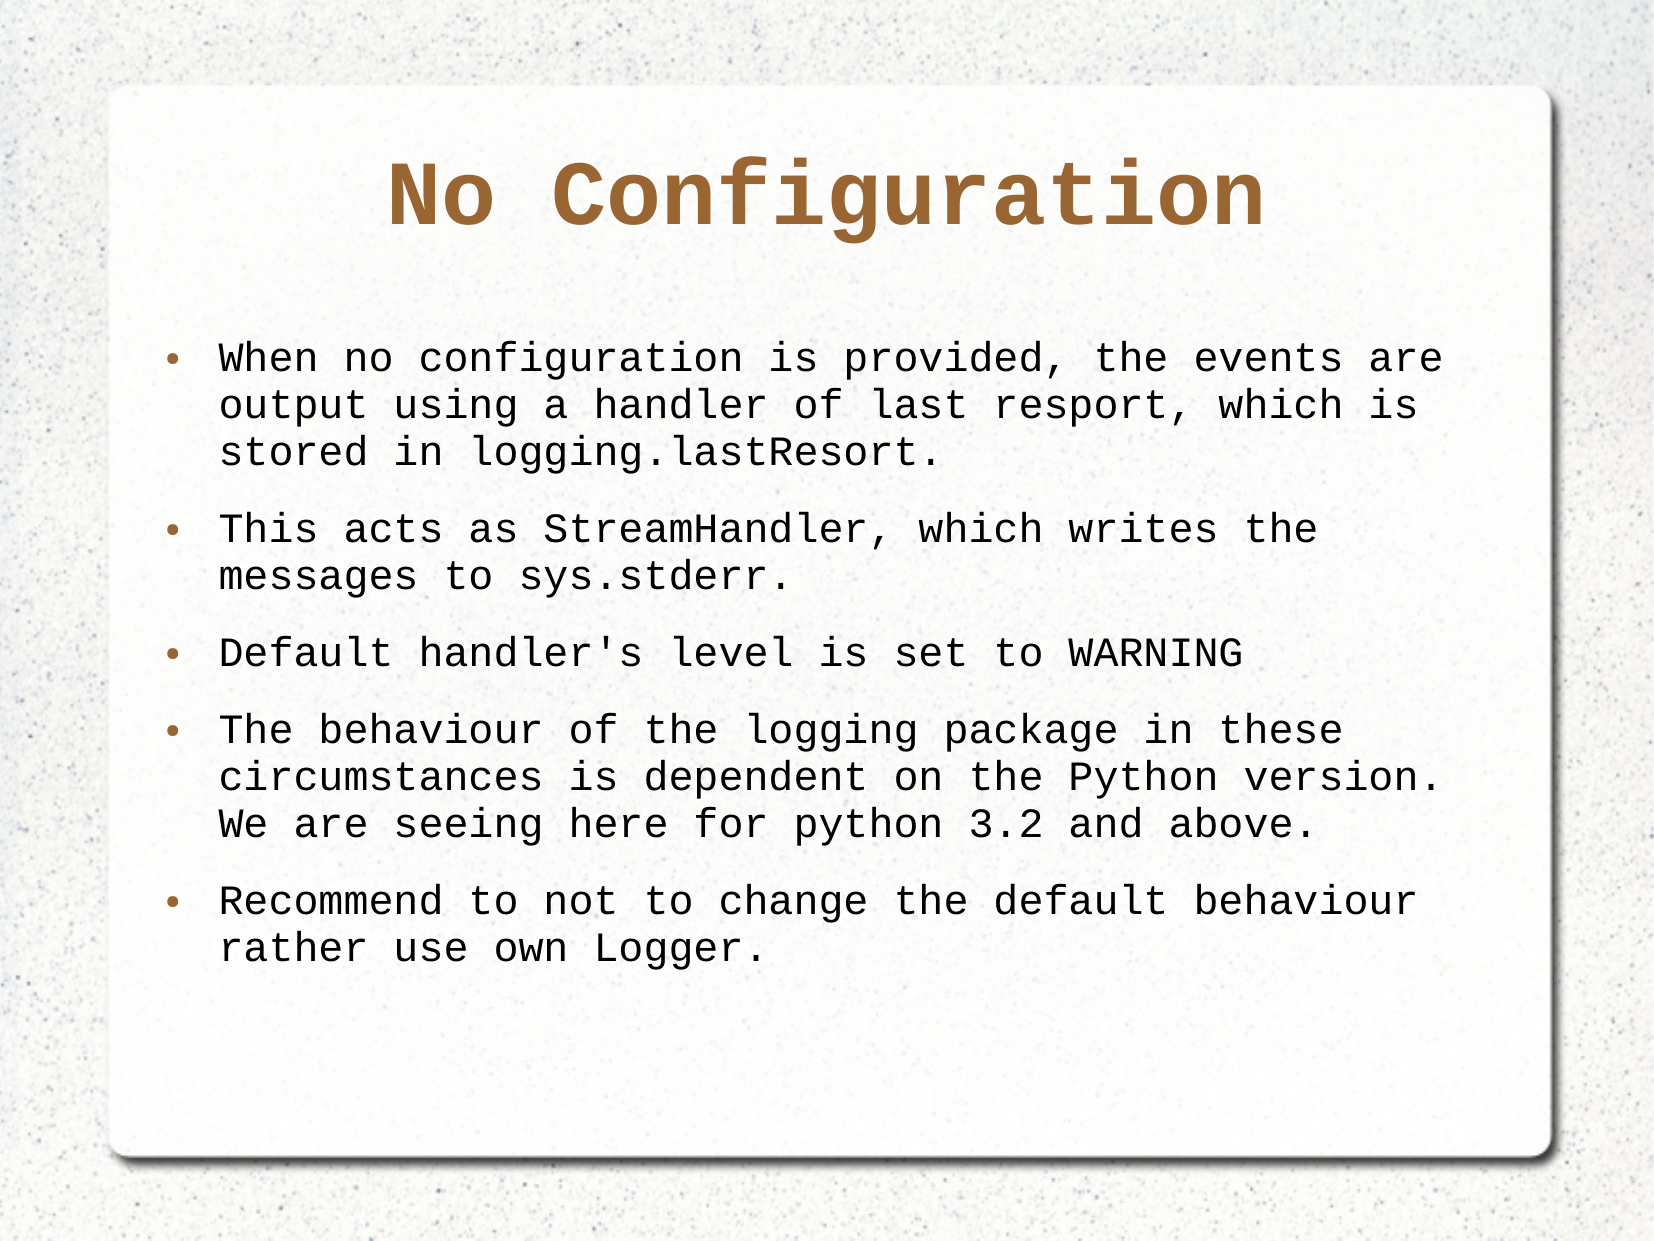

# No Configuration
When no configuration is provided, the events are output using a handler of last resport, which is stored in logging.lastResort.
This acts as StreamHandler, which writes the messages to sys.stderr.
Default handler's level is set to WARNING
The behaviour of the logging package in these circumstances is dependent on the Python version. We are seeing here for python 3.2 and above.
Recommend to not to change the default behaviour rather use own Logger.